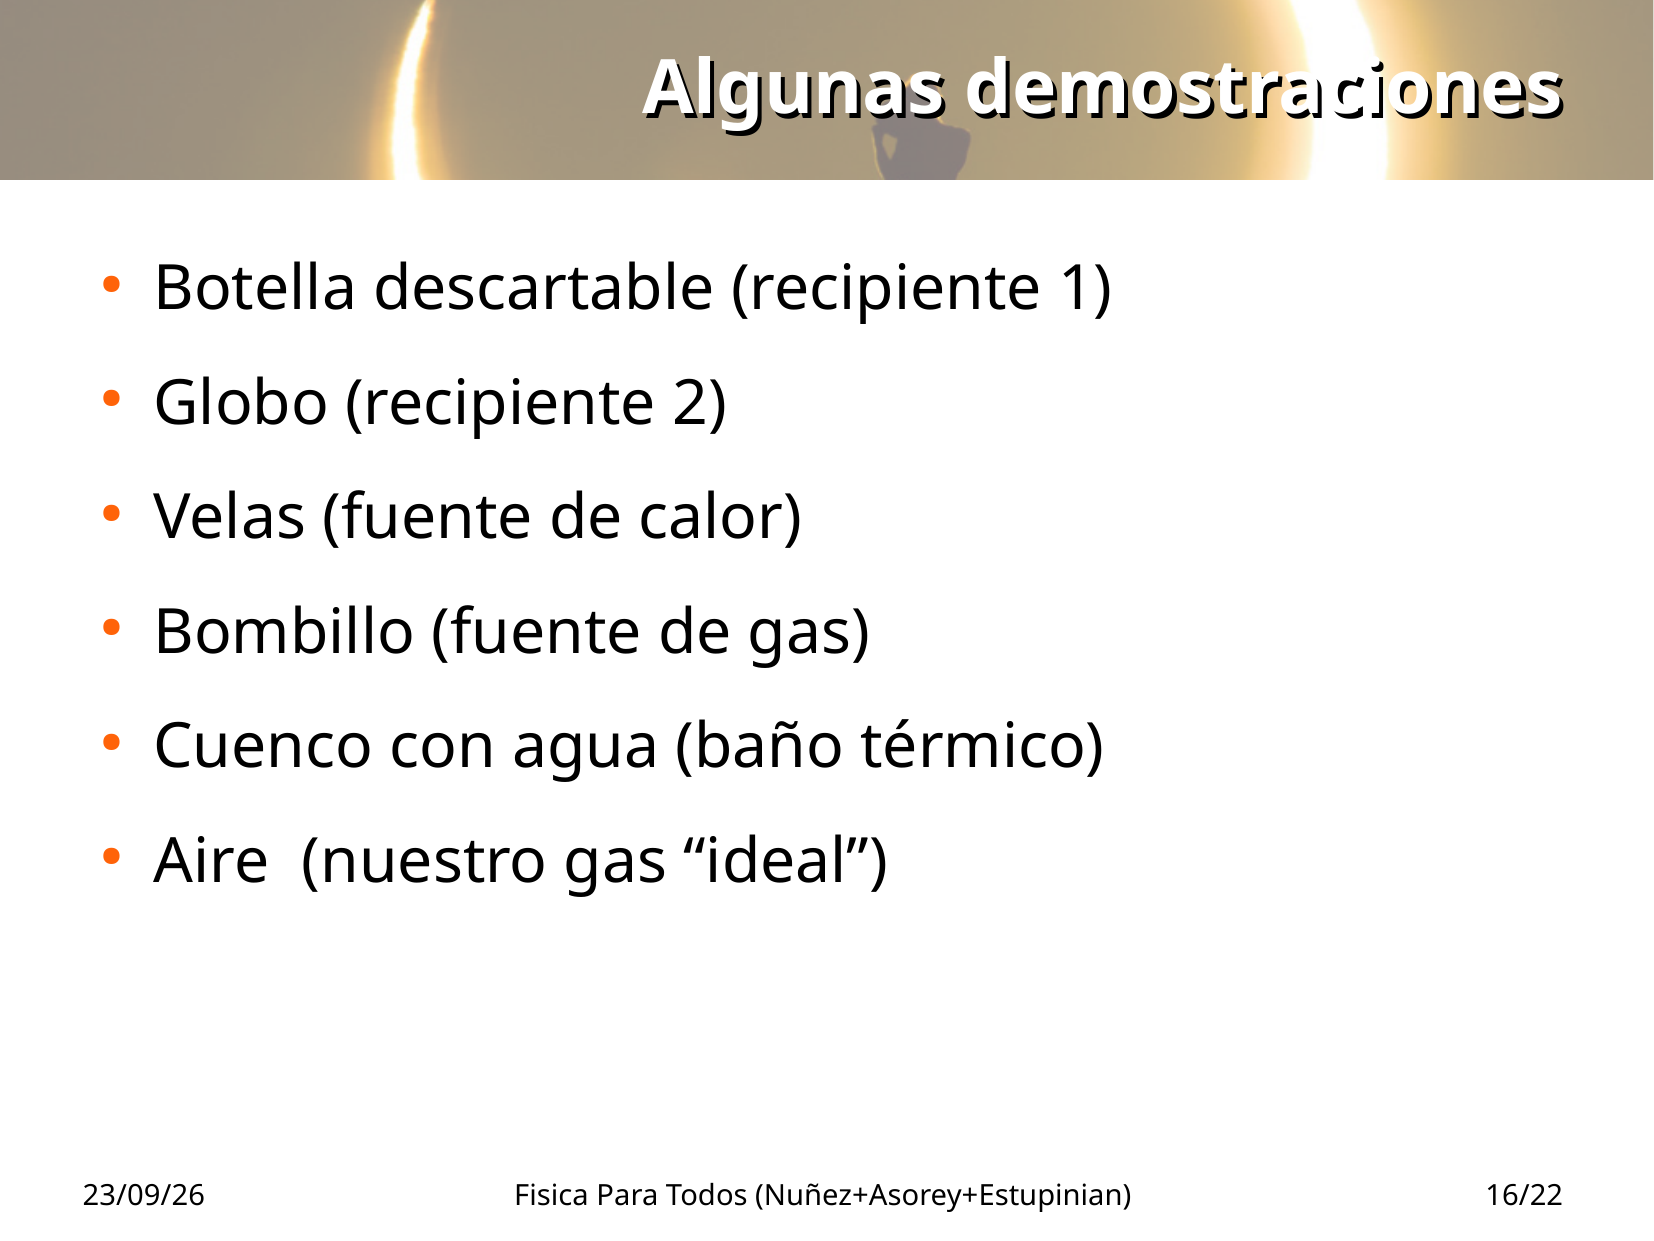

# Algunas demostraciones
Botella descartable (recipiente 1)
Globo (recipiente 2)
Velas (fuente de calor)
Bombillo (fuente de gas)
Cuenco con agua (baño térmico)
Aire (nuestro gas “ideal”)
Fisica Para Todos (Nuñez+Asorey+Estupinian)
16